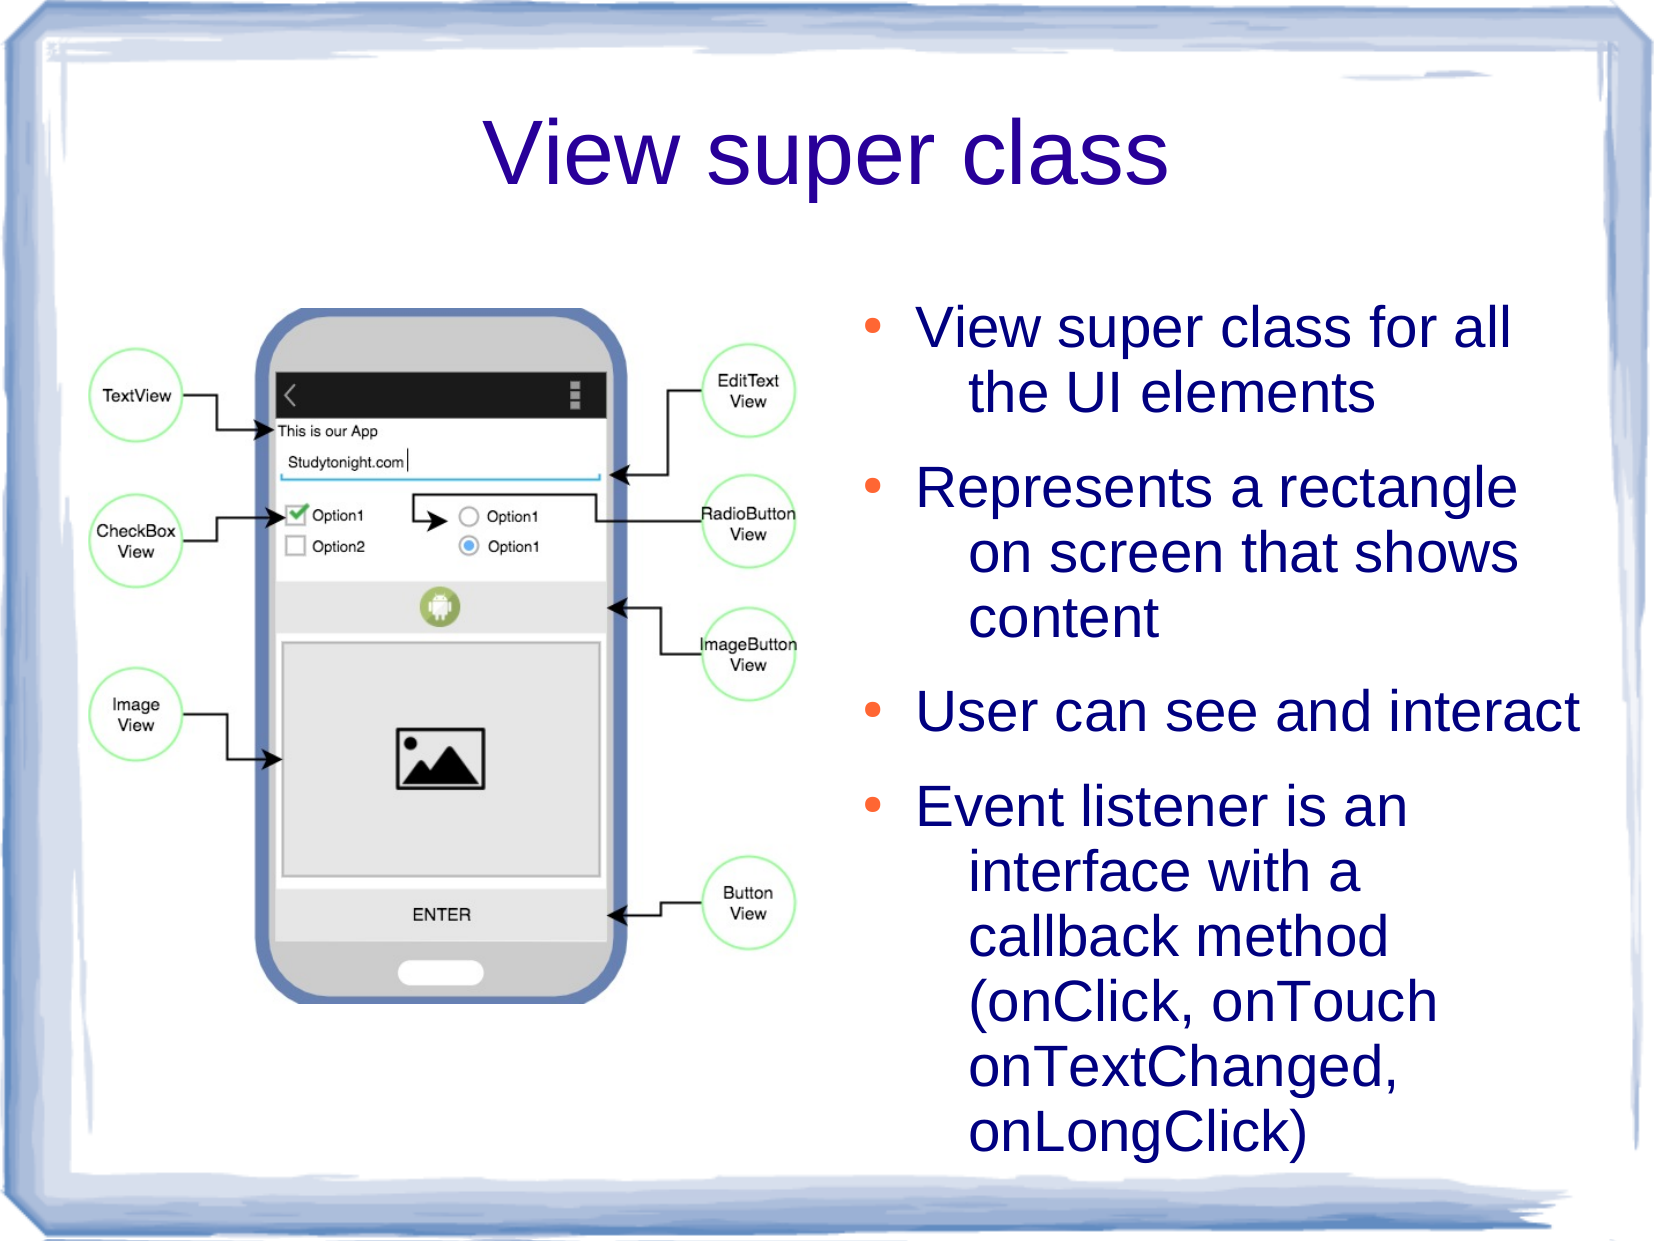

# View super class
View super class for all the UI elements
Represents a rectangle on screen that shows content
User can see and interact
Event listener is an interface with a callback method (onClick, onTouch onTextChanged, onLongClick)